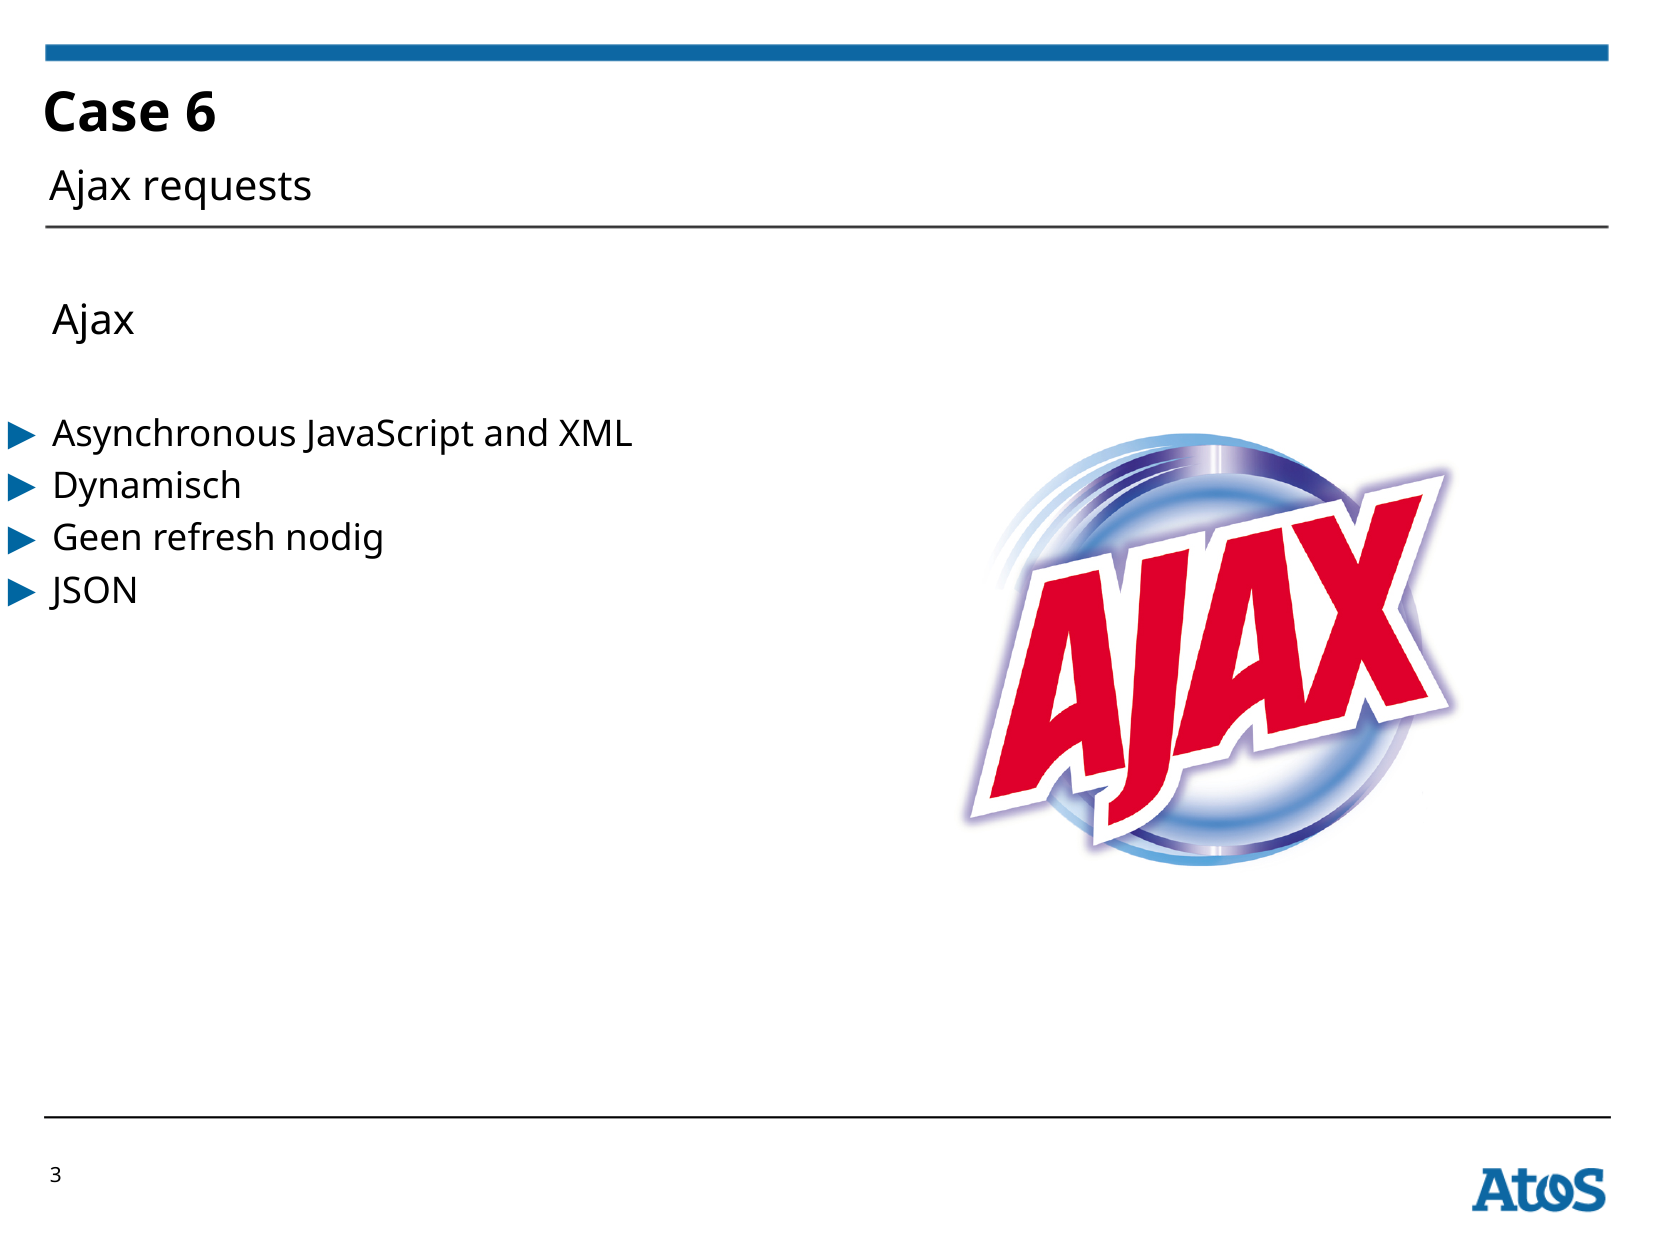

# Case 6
Ajax requests
Ajax
Asynchronous JavaScript and XML
Dynamisch
Geen refresh nodig
JSON